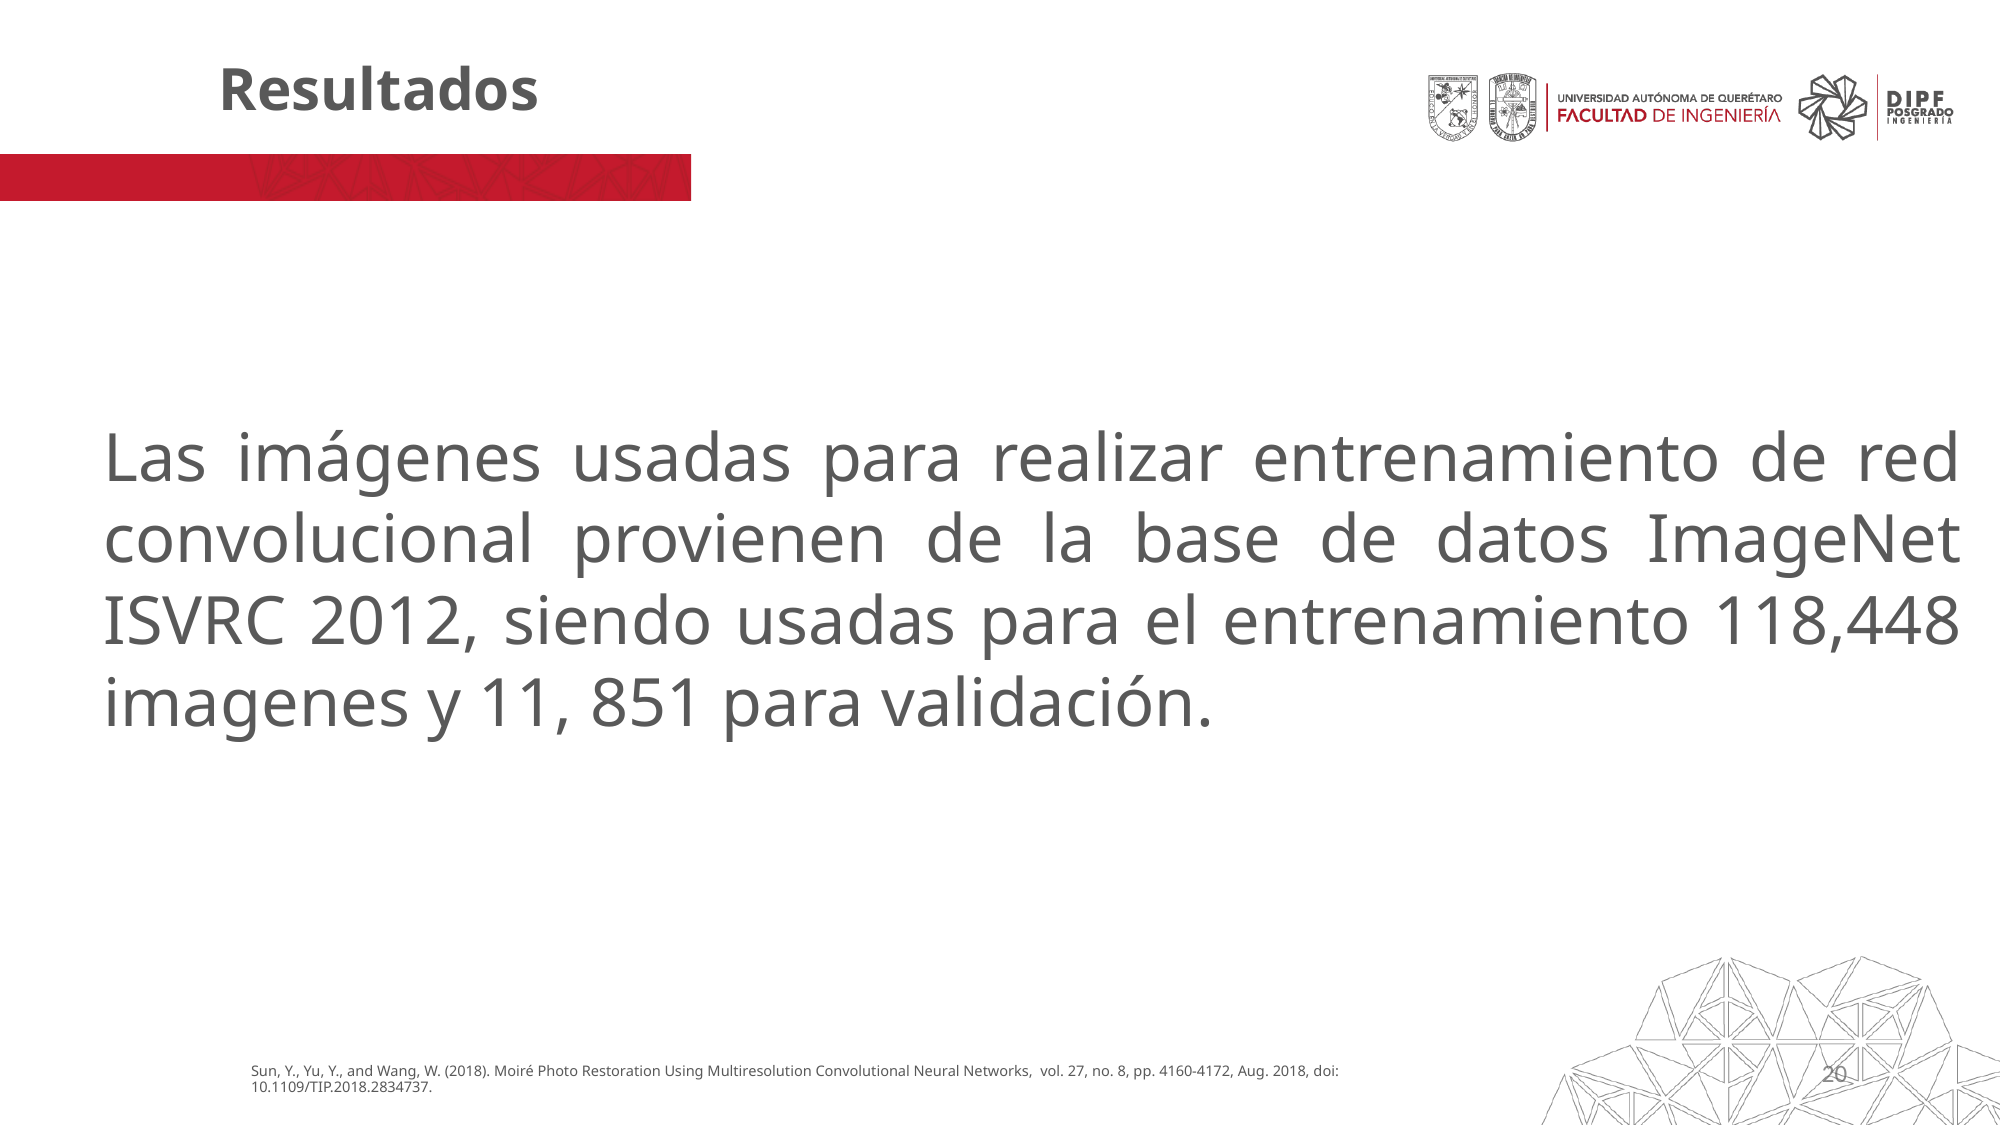

Resultados
Las imágenes usadas para realizar entrenamiento de red convolucional provienen de la base de datos ImageNet ISVRC 2012, siendo usadas para el entrenamiento 118,448 imagenes y 11, 851 para validación.
20
Sun, Y., Yu, Y., and Wang, W. (2018). Moiré Photo Restoration Using Multiresolution Convolutional Neural Networks, vol. 27, no. 8, pp. 4160-4172, Aug. 2018, doi: 10.1109/TIP.2018.2834737.